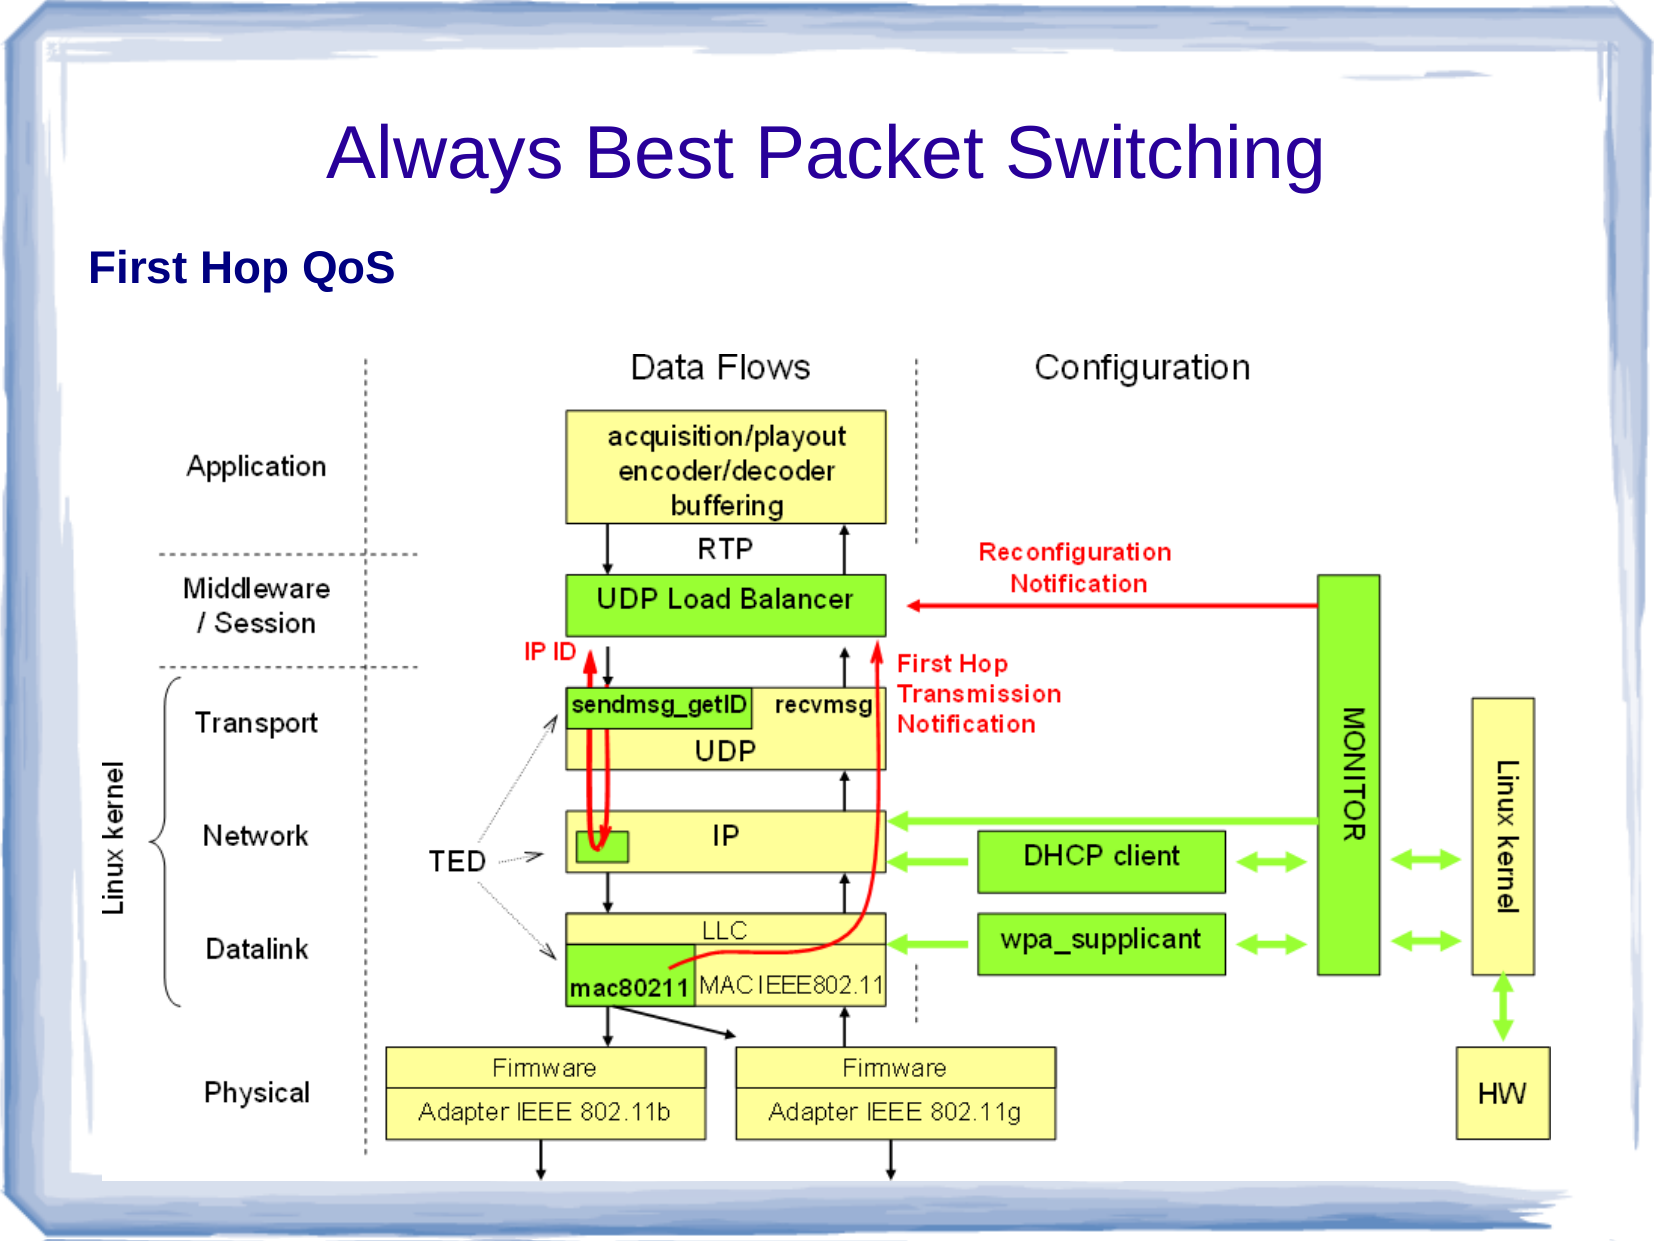

# Always Best Packet Switching
First Hop QoS